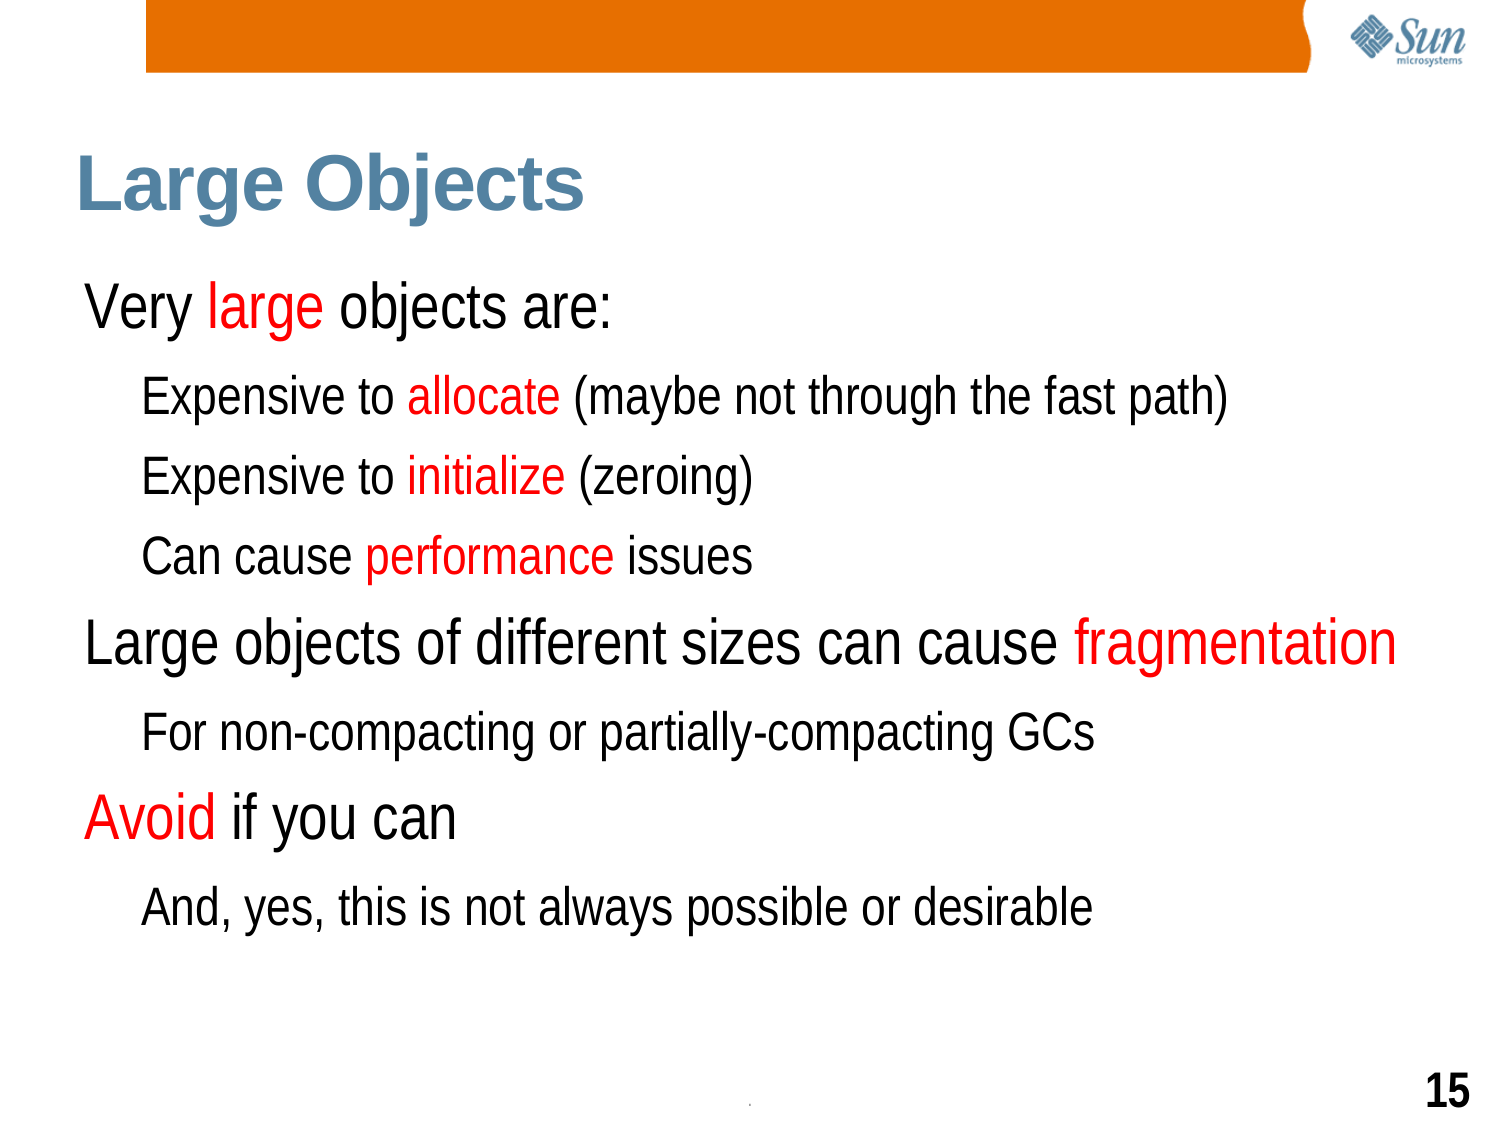

# Large Objects
Very large objects are:
Expensive to allocate (maybe not through the fast path)
Expensive to initialize (zeroing)
Can cause performance issues
Large objects of different sizes can cause fragmentation
For non-compacting or partially-compacting GCs
Avoid if you can
And, yes, this is not always possible or desirable